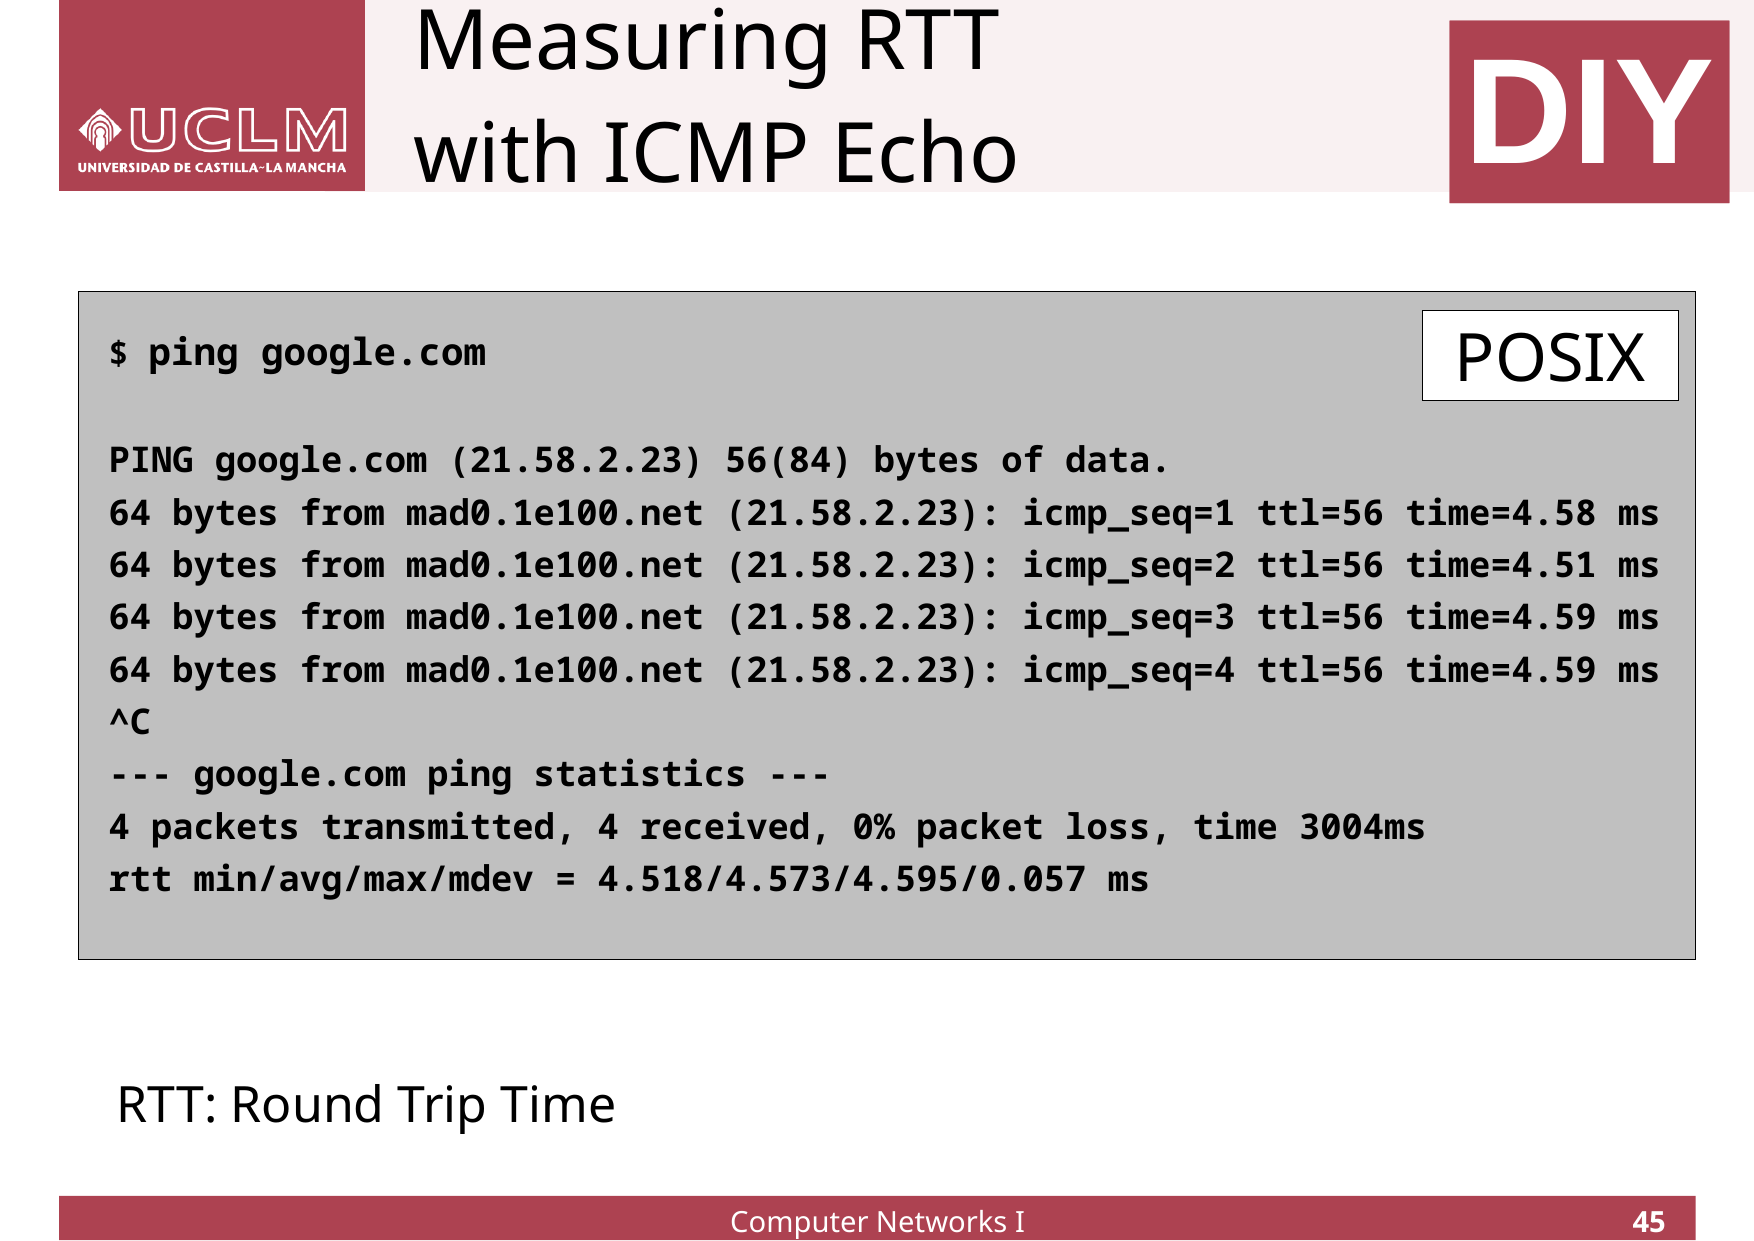

# Measuring RTT with ICMP Echo
DIY
DIY
$ ping google.com
PING google.com (21.58.2.23) 56(84) bytes of data.
64 bytes from mad0.1e100.net (21.58.2.23): icmp_seq=1 ttl=56 time=4.58 ms
64 bytes from mad0.1e100.net (21.58.2.23): icmp_seq=2 ttl=56 time=4.51 ms
64 bytes from mad0.1e100.net (21.58.2.23): icmp_seq=3 ttl=56 time=4.59 ms
64 bytes from mad0.1e100.net (21.58.2.23): icmp_seq=4 ttl=56 time=4.59 ms
^C
--- google.com ping statistics ---
4 packets transmitted, 4 received, 0% packet loss, time 3004ms
rtt min/avg/max/mdev = 4.518/4.573/4.595/0.057 ms
POSIX
RTT: Round Trip Time
Computer Networks I
45